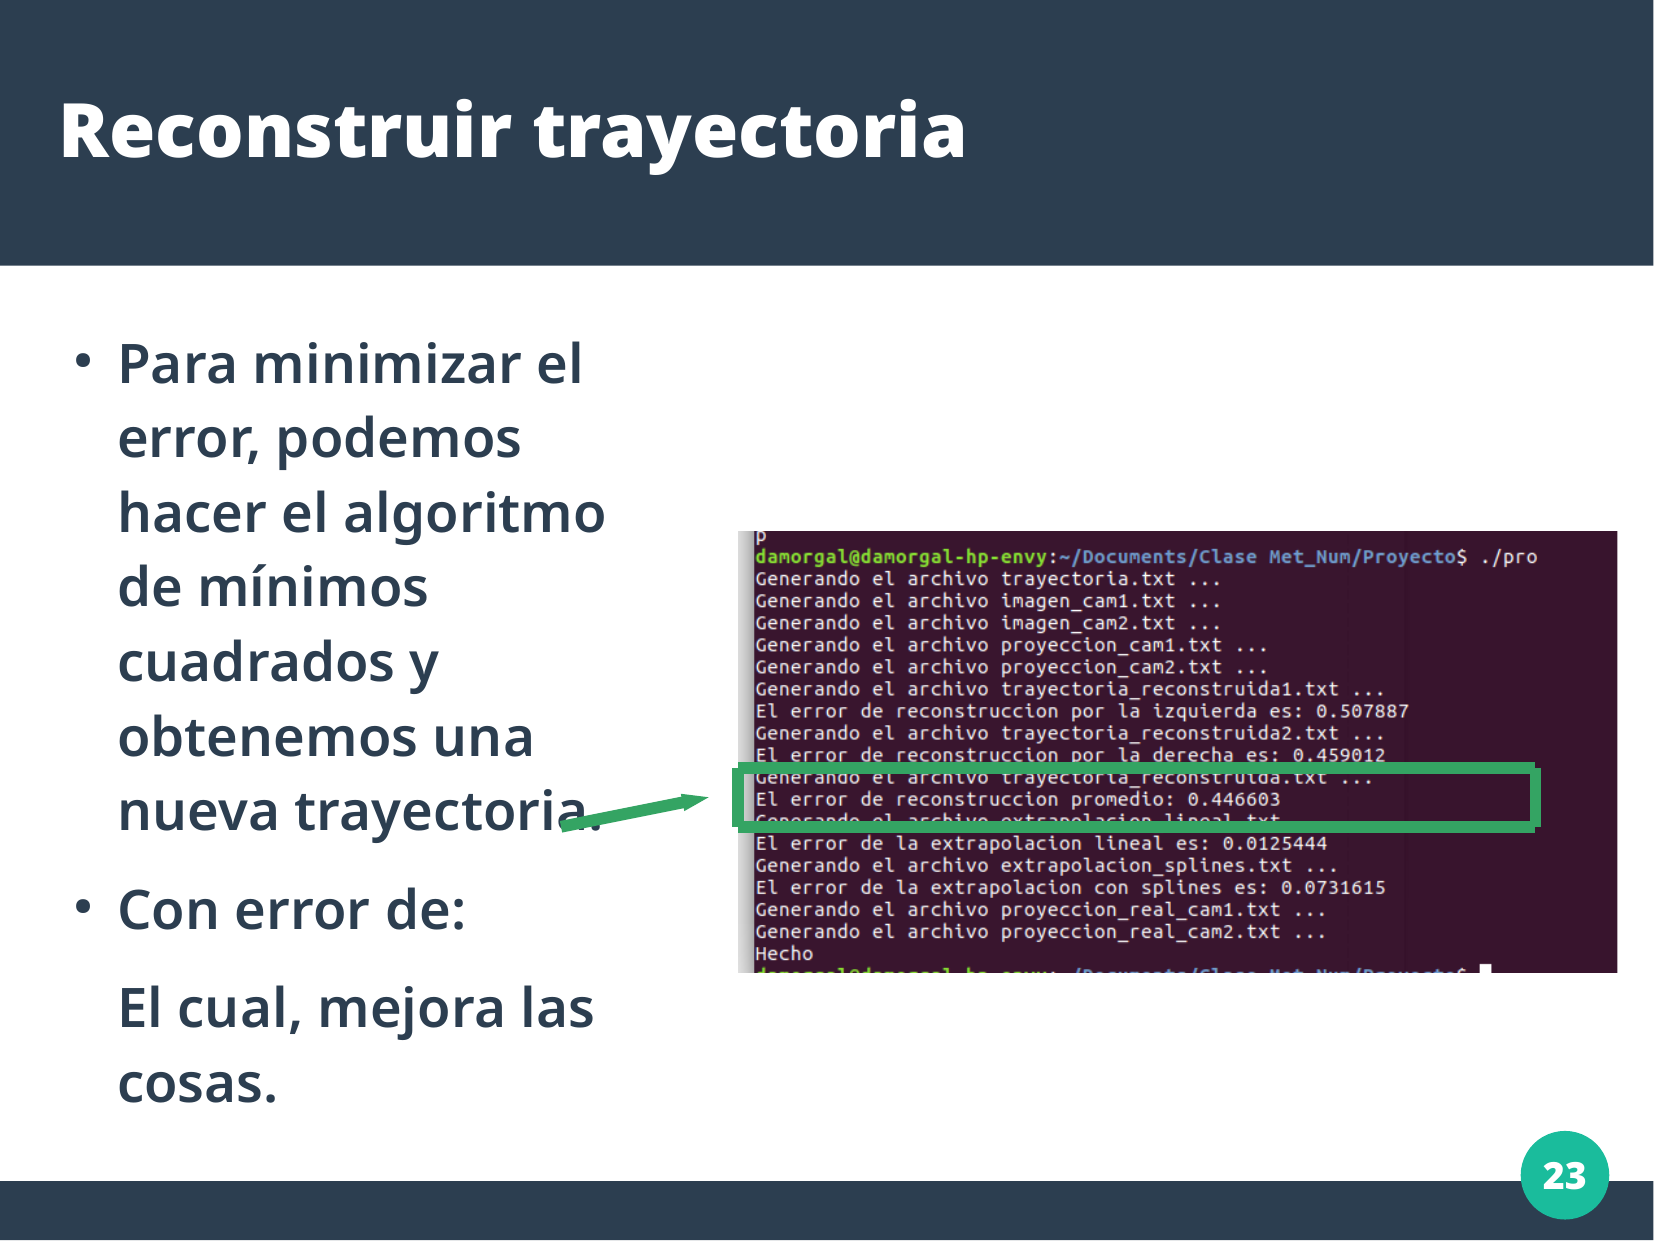

# Reconstruir trayectoria
Para minimizar el error, podemos hacer el algoritmo de mínimos cuadrados y obtenemos una nueva trayectoria.
Con error de:
El cual, mejora las cosas.
23